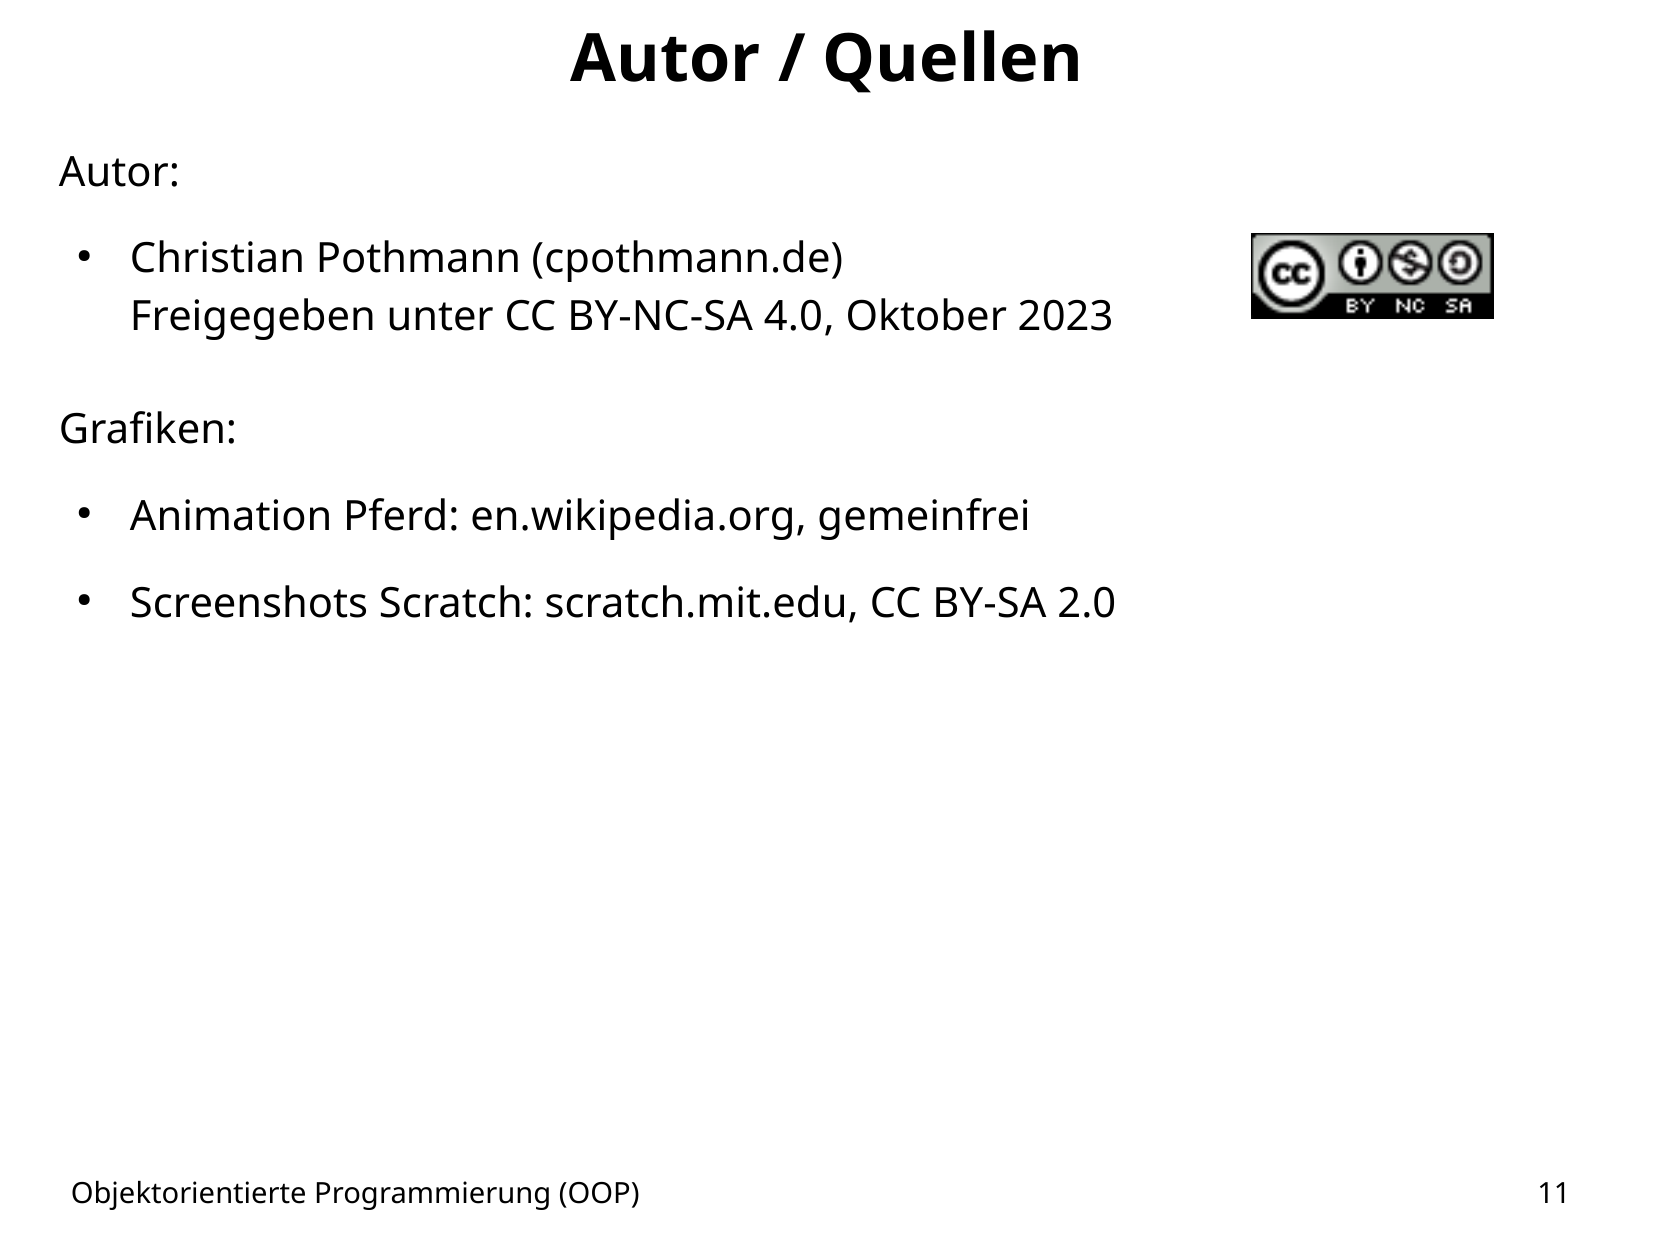

# Autor / Quellen
Autor:
Christian Pothmann (cpothmann.de)
Freigegeben unter CC BY-NC-SA 4.0, Oktober 2023
Grafiken:
Animation Pferd: en.wikipedia.org, gemeinfrei
Screenshots Scratch: scratch.mit.edu, CC BY-SA 2.0
Objektorientierte Programmierung (OOP)
11